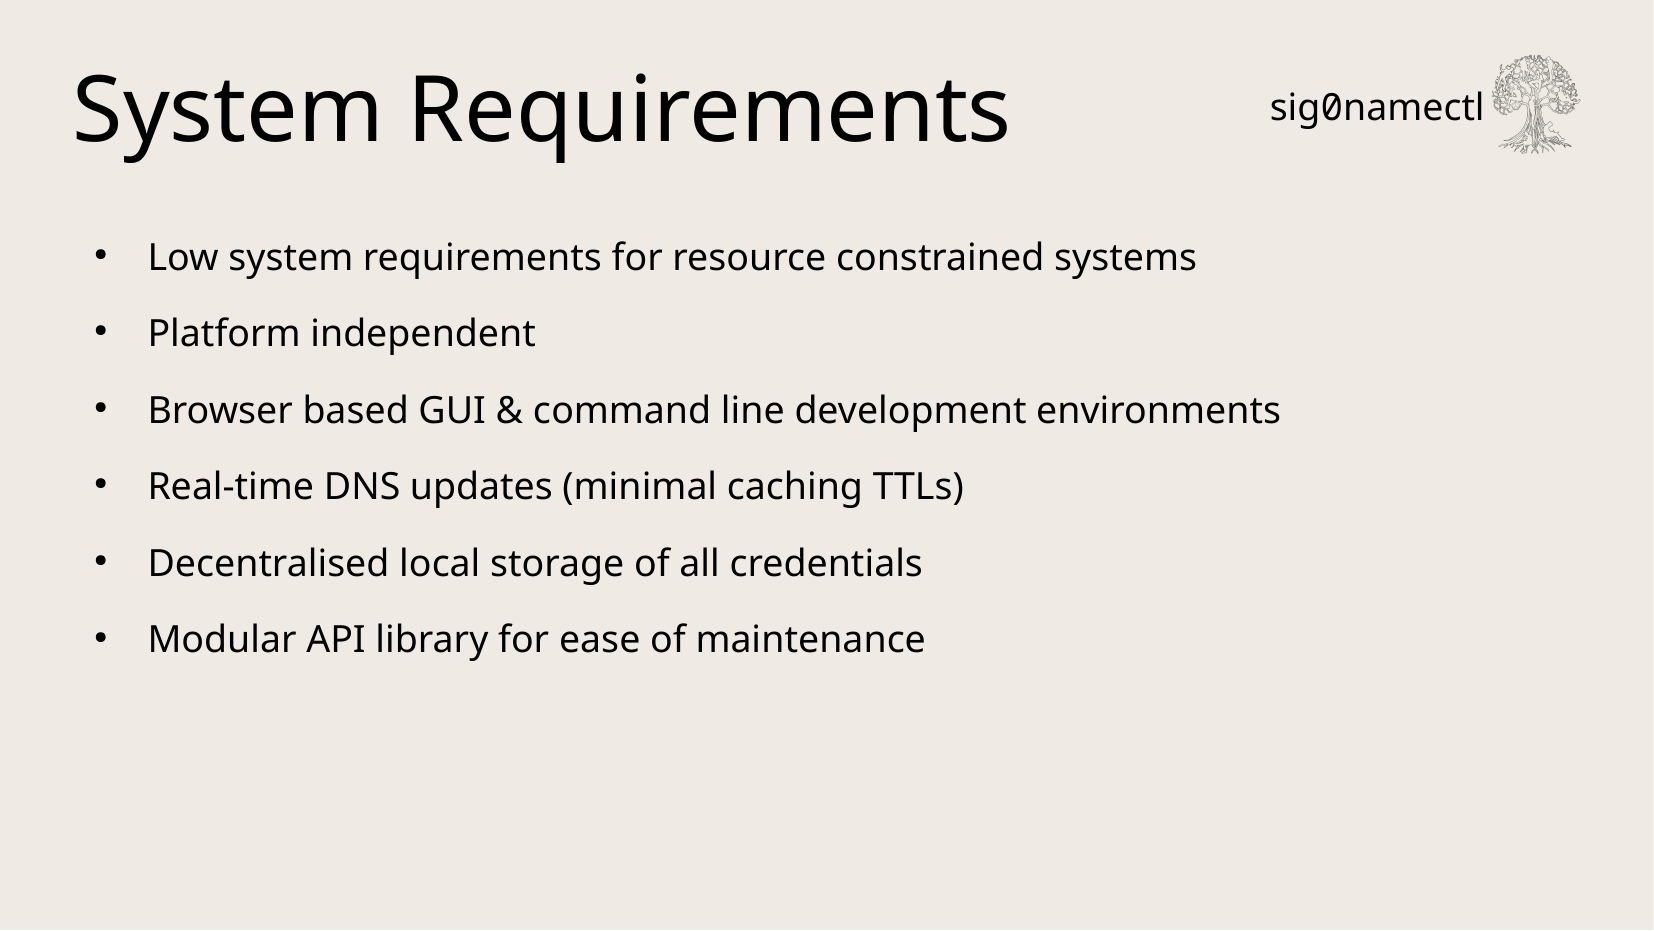

# System Requirements
sig0namectl
Low system requirements for resource constrained systems
Platform independent
Browser based GUI & command line development environments
Real-time DNS updates (minimal caching TTLs)
Decentralised local storage of all credentials
Modular API library for ease of maintenance